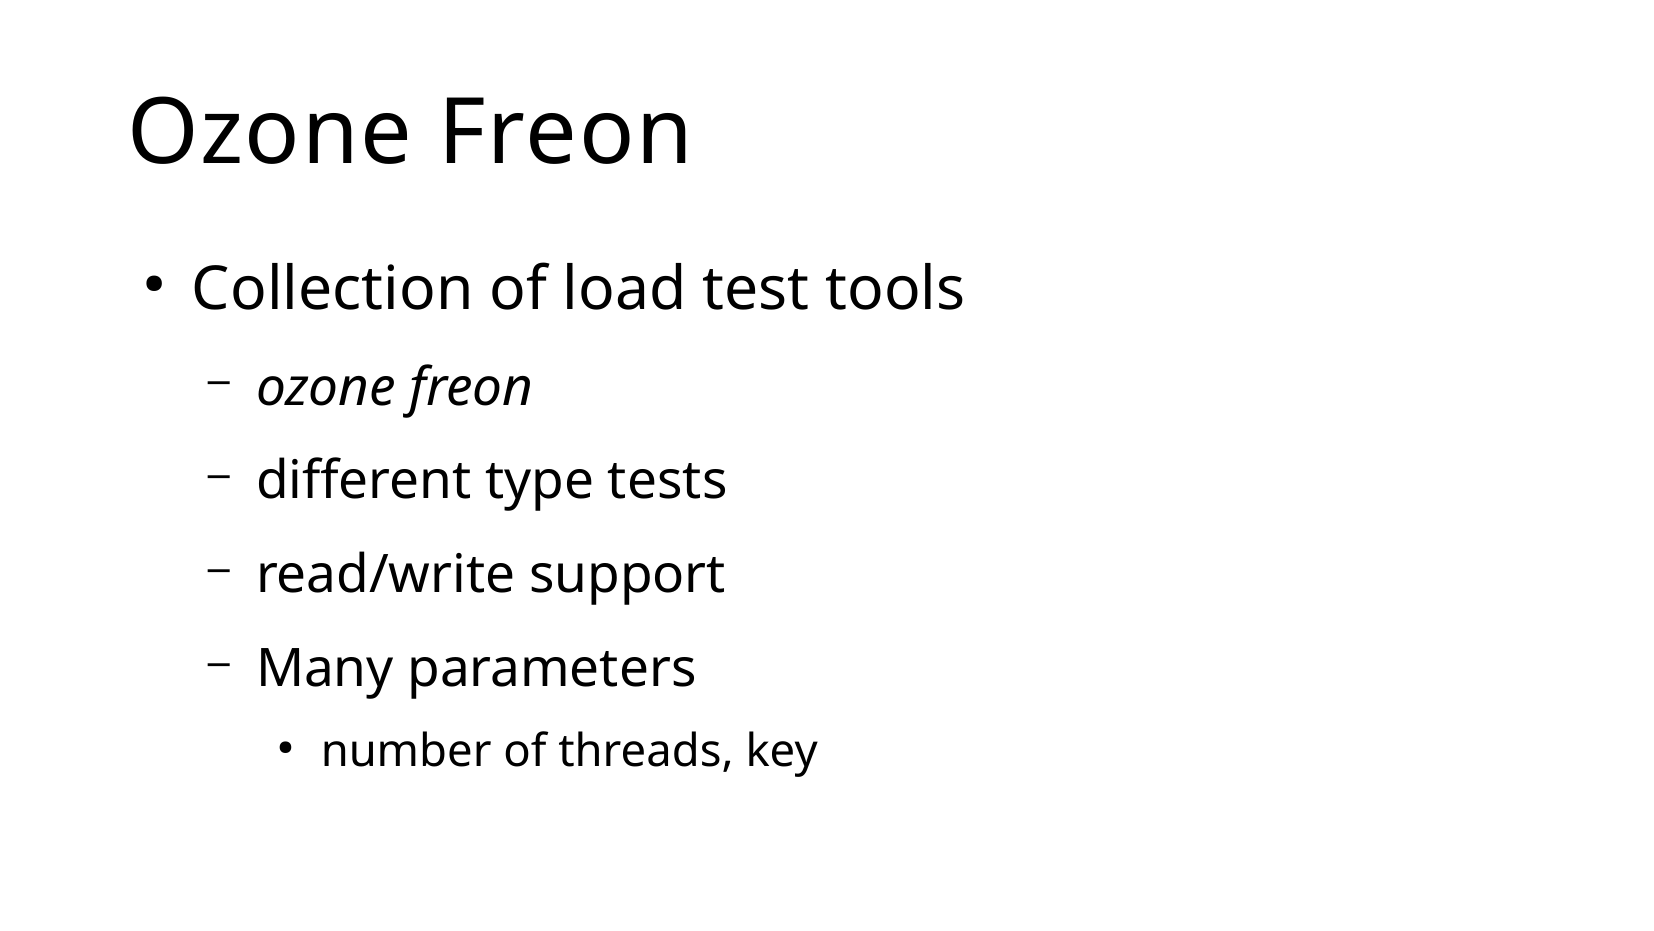

# Ozone Freon
Collection of load test tools
ozone freon
different type tests
read/write support
Many parameters
number of threads, key